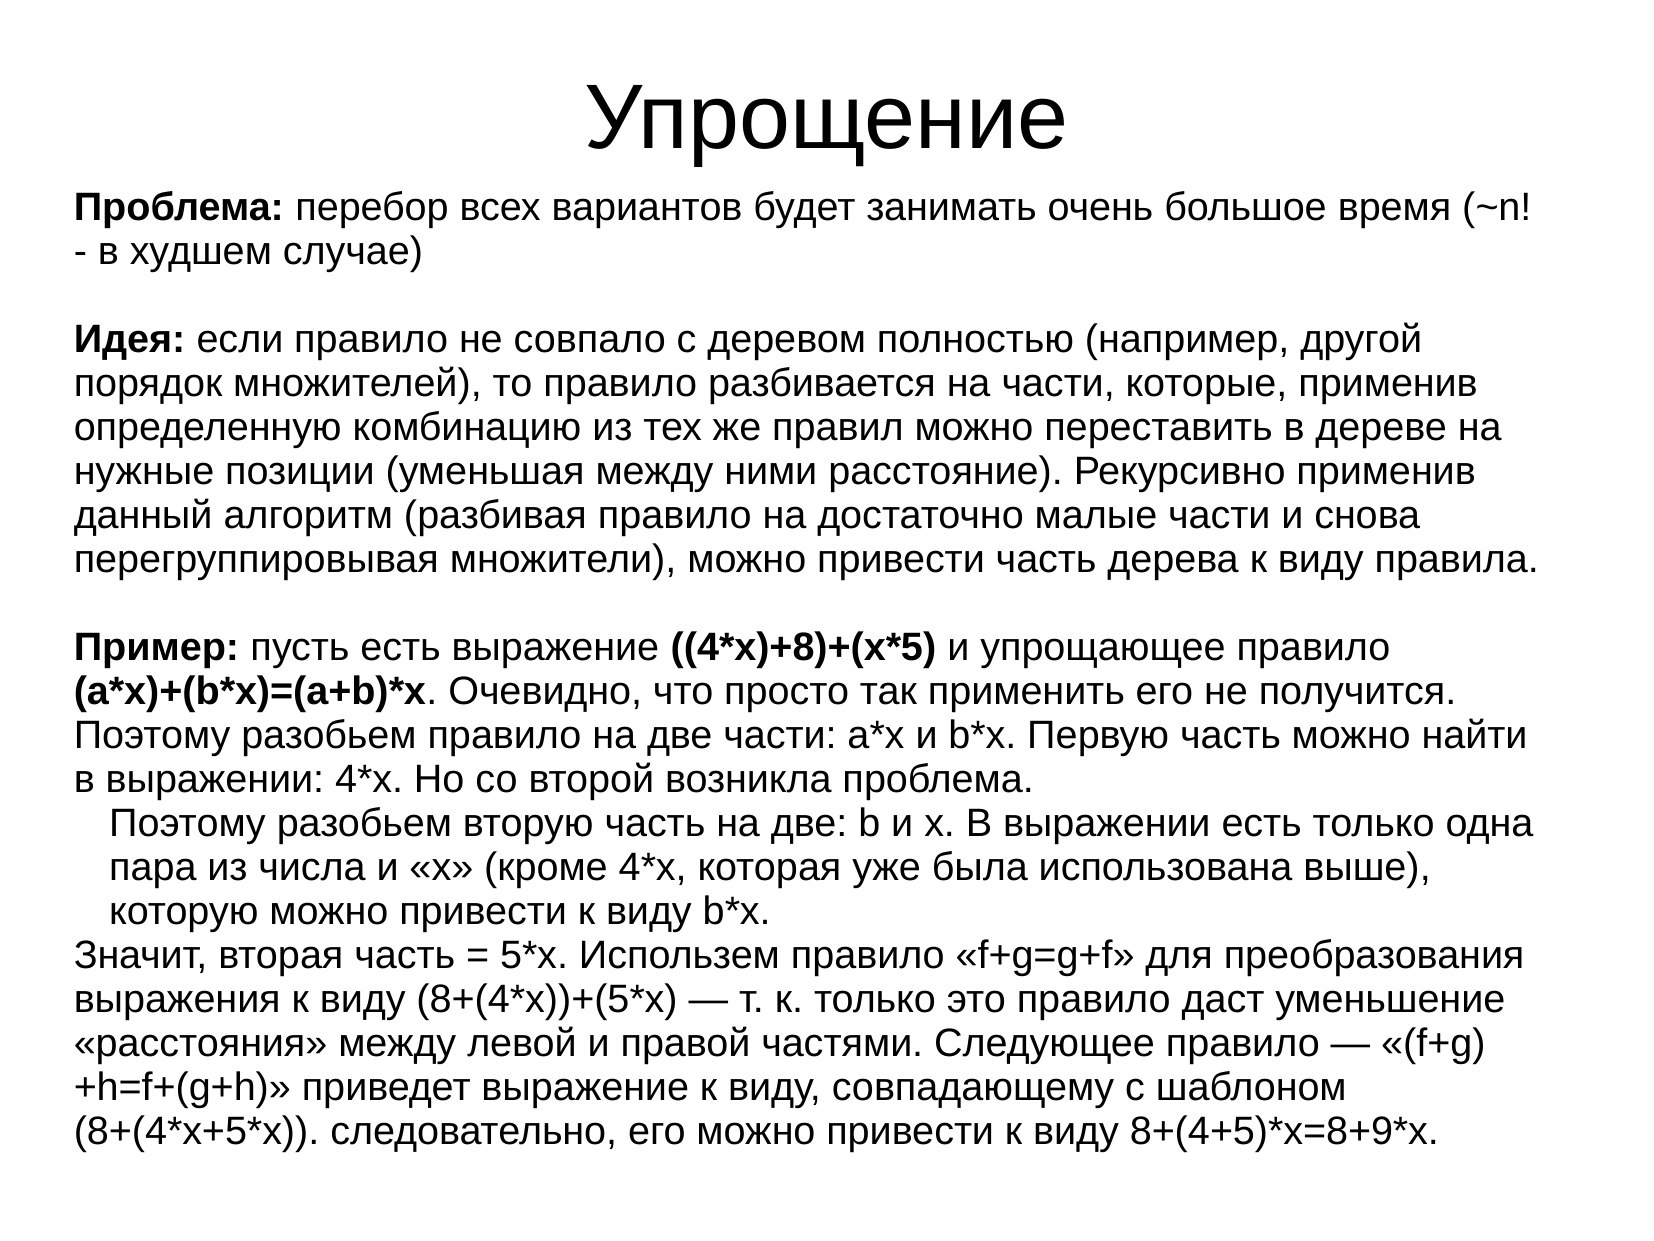

# Упрощение
Проблема: перебор всех вариантов будет занимать очень большое время (~n! - в худшем случае)
Идея: если правило не совпало с деревом полностью (например, другой порядок множителей), то правило разбивается на части, которые, применив определенную комбинацию из тех же правил можно переставить в дереве на нужные позиции (уменьшая между ними расстояние). Рекурсивно применив данный алгоритм (разбивая правило на достаточно малые части и снова перегруппировывая множители), можно привести часть дерева к виду правила.
Пример: пусть есть выражение ((4*x)+8)+(x*5) и упрощающее правило
(a*x)+(b*x)=(a+b)*x. Очевидно, что просто так применить его не получится. Поэтому разобьем правило на две части: a*x и b*x. Первую часть можно найти в выражении: 4*x. Но со второй возникла проблема.
Поэтому разобьем вторую часть на две: b и x. В выражении есть только одна пара из числа и «x» (кроме 4*x, которая уже была использована выше), которую можно привести к виду b*x.
Значит, вторая часть = 5*x. Использем правило «f+g=g+f» для преобразования выражения к виду (8+(4*x))+(5*x) — т. к. только это правило даст уменьшение «расстояния» между левой и правой частями. Следующее правило — «(f+g)+h=f+(g+h)» приведет выражение к виду, совпадающему с шаблоном (8+(4*x+5*x)). следовательно, его можно привести к виду 8+(4+5)*x=8+9*x.